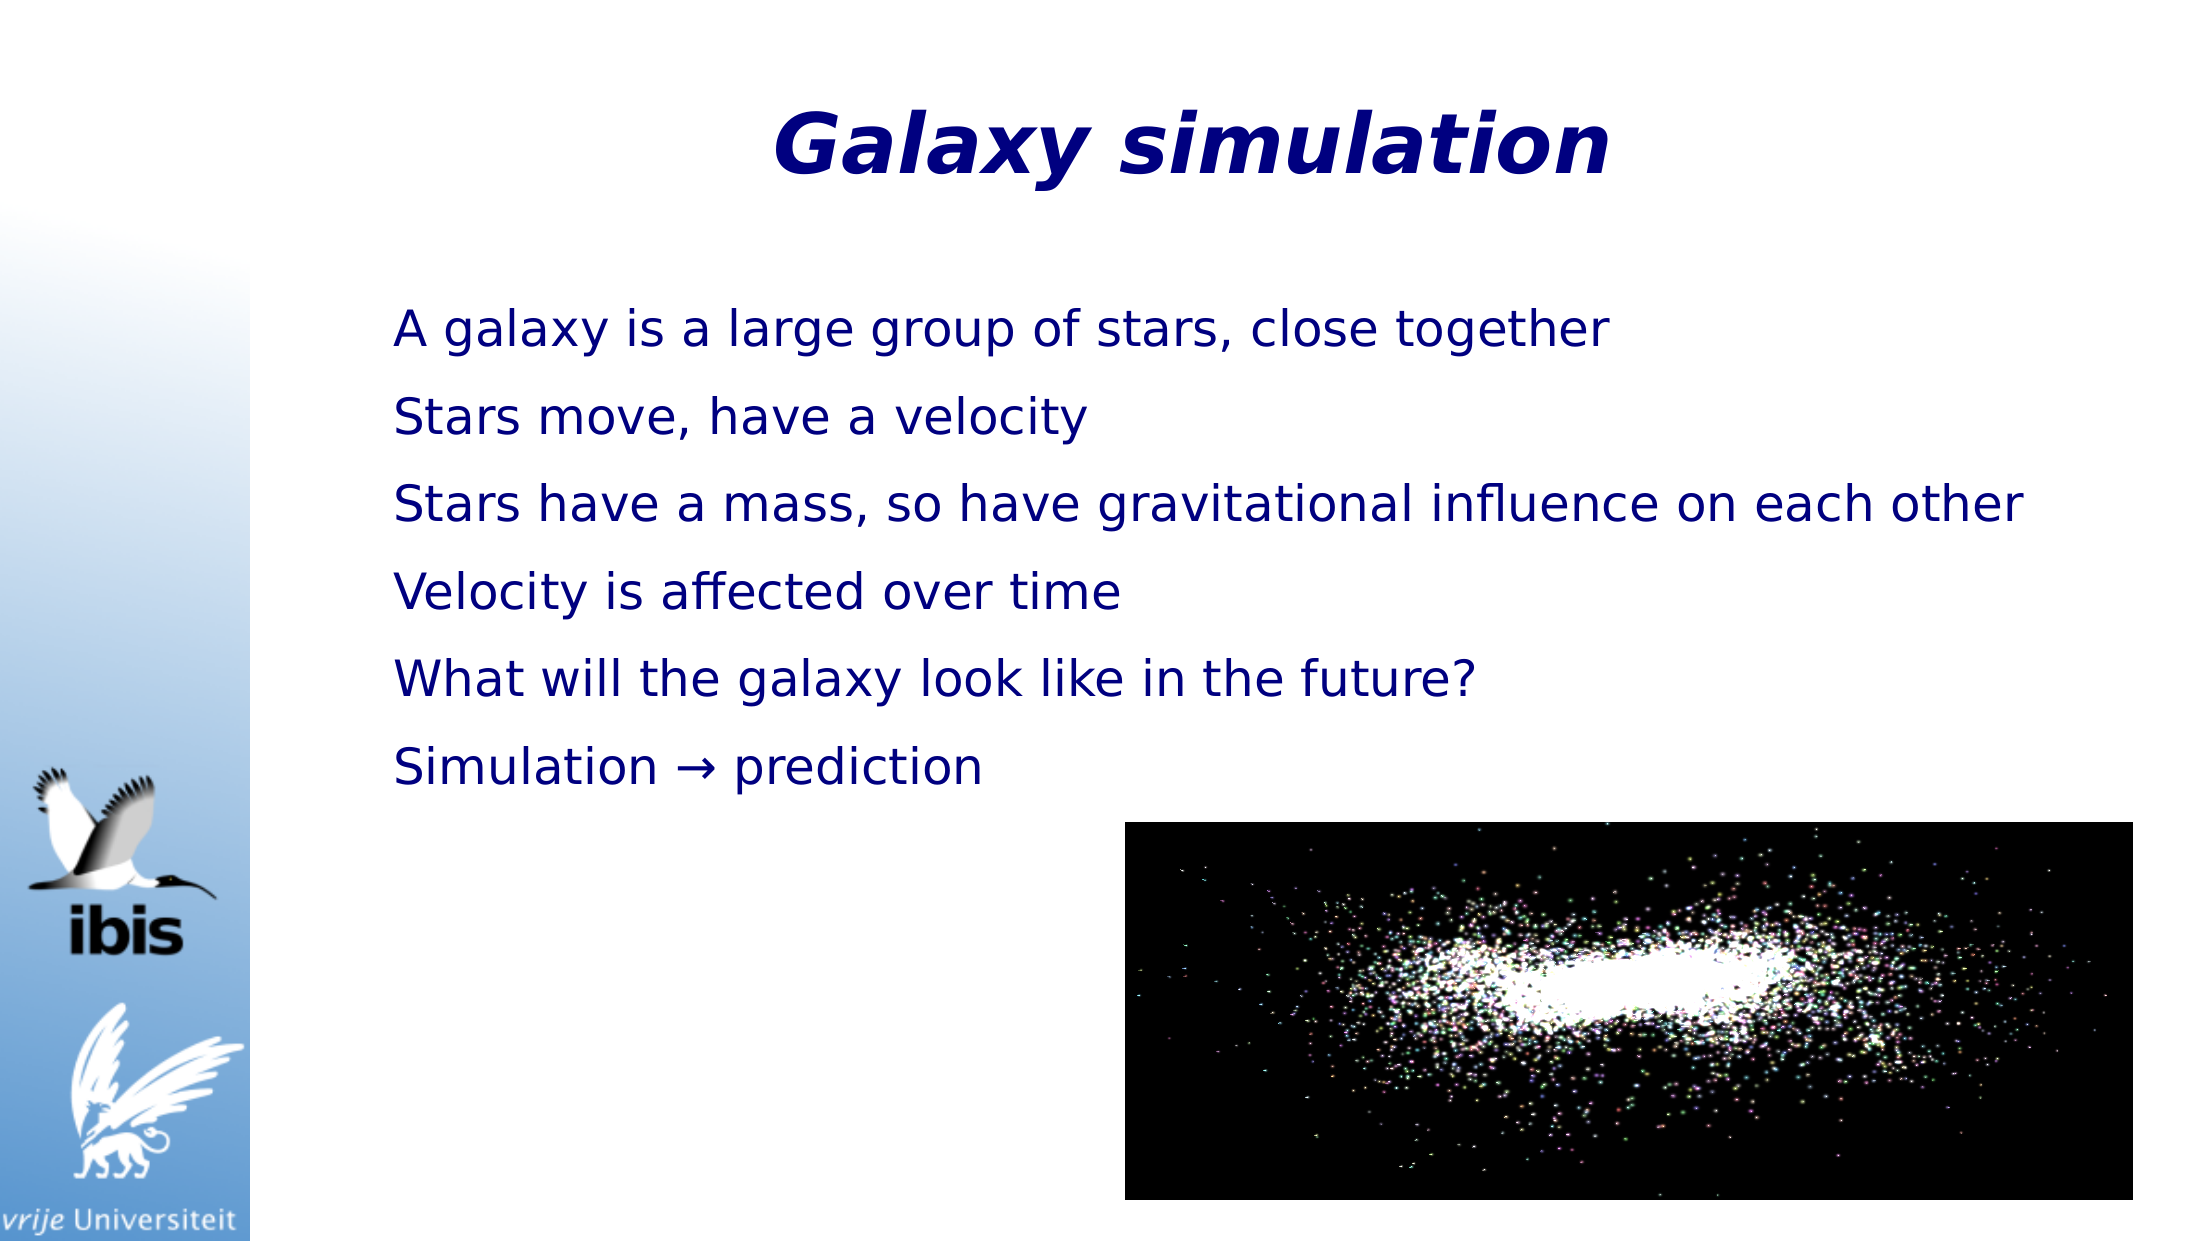

# Galaxy simulation
A galaxy is a large group of stars, close together
Stars move, have a velocity
Stars have a mass, so have gravitational influence on each other
Velocity is affected over time
What will the galaxy look like in the future?
Simulation → prediction